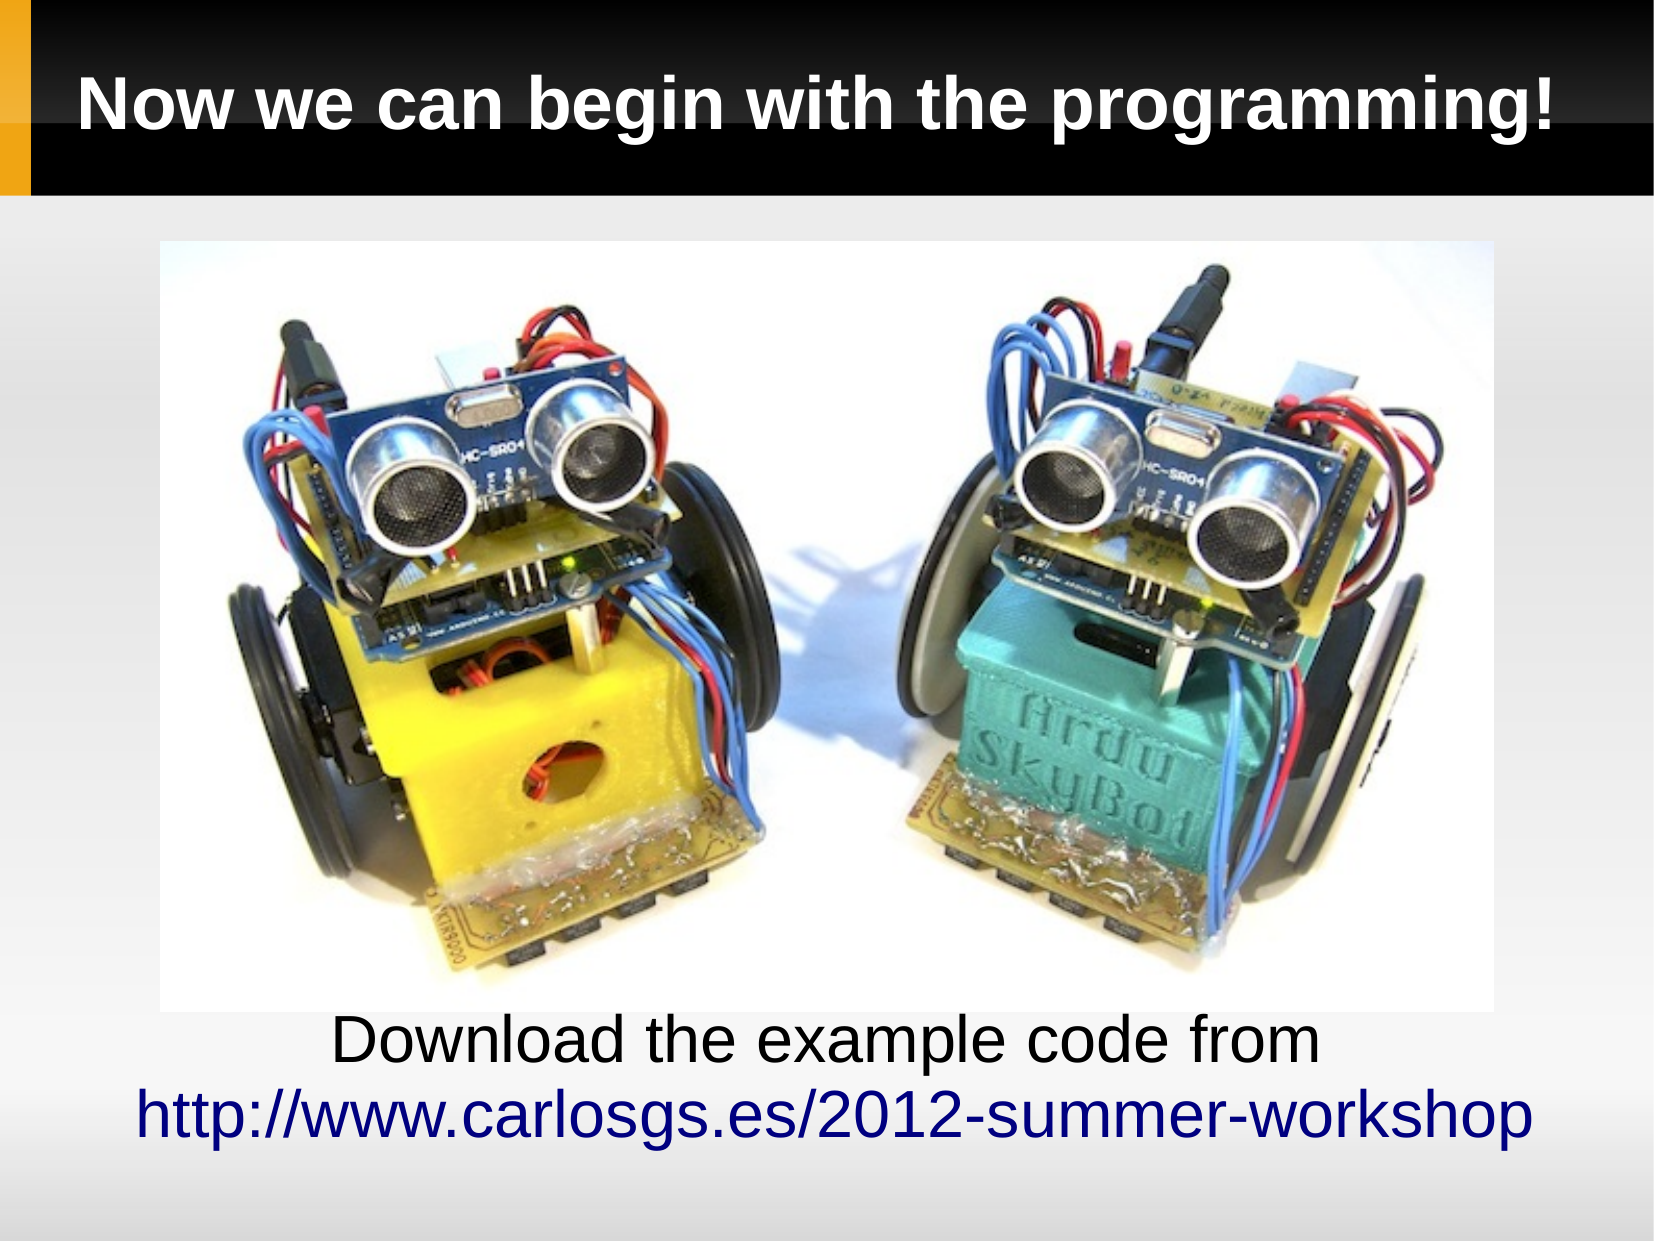

# Now we can begin with the programming!
Download the example code from
 http://www.carlosgs.es/2012-summer-workshop